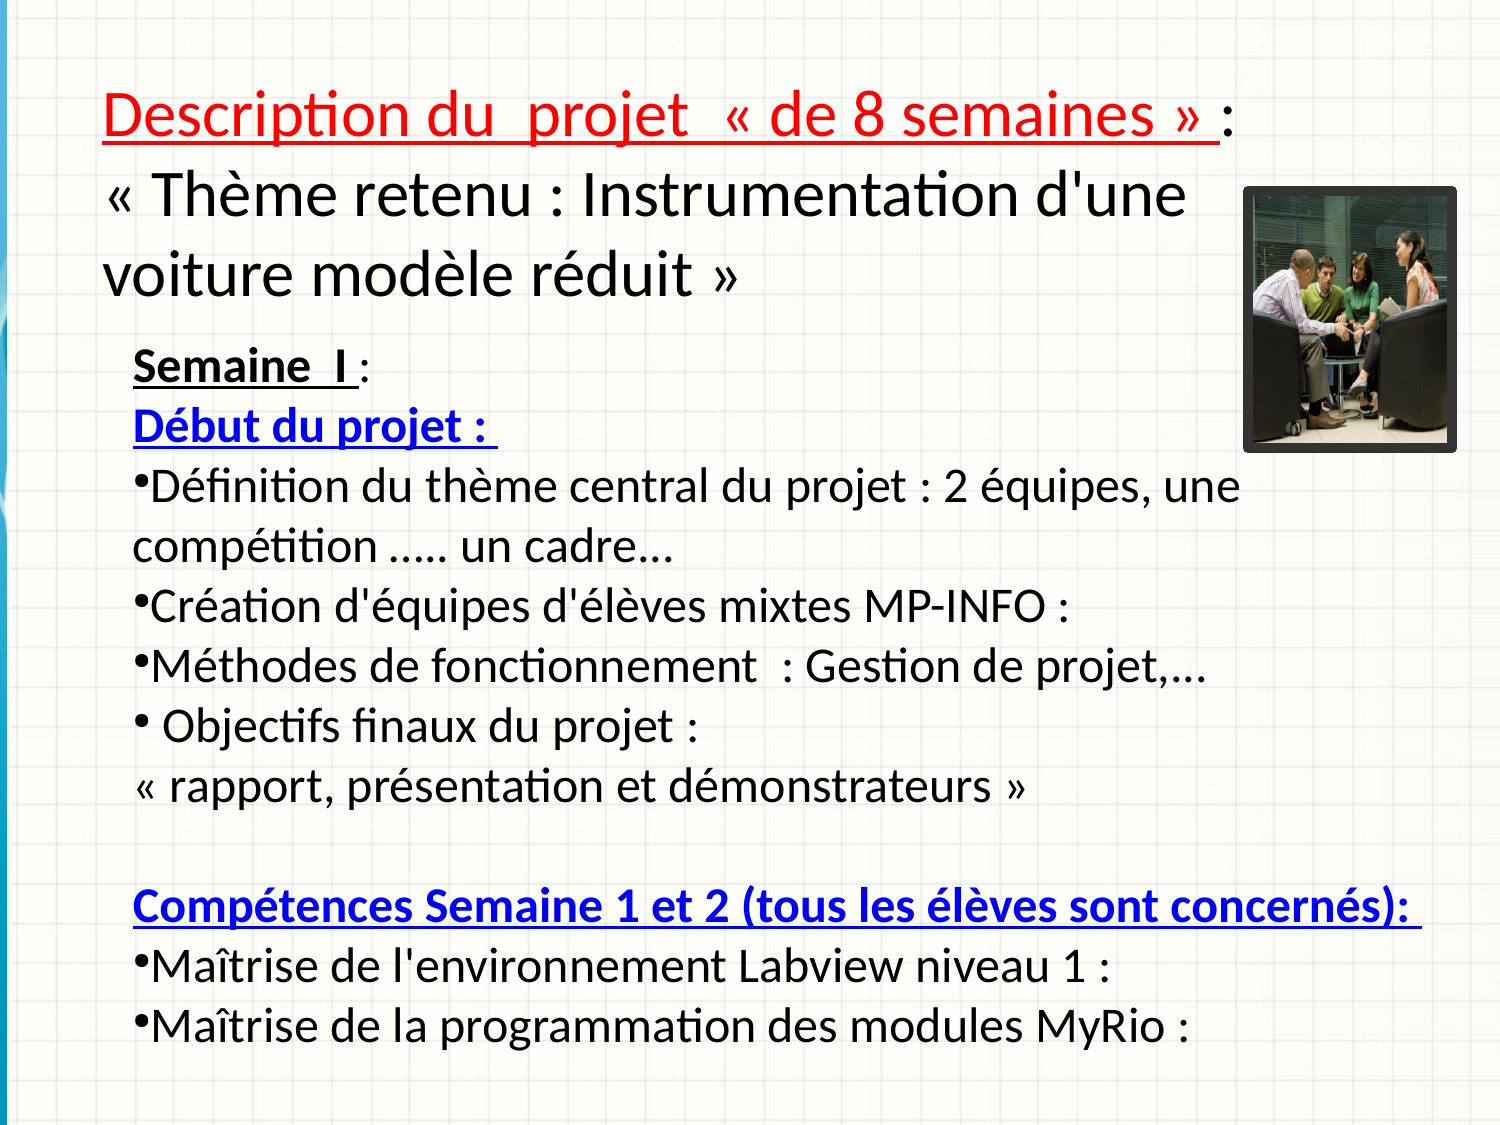

Description du projet  « de 8 semaines » :
« Thème retenu : Instrumentation d'une voiture modèle réduit »
Semaine I :
Début du projet :
Définition du thème central du projet : 2 équipes, une compétition ….. un cadre...
Création d'équipes d'élèves mixtes MP-INFO :
Méthodes de fonctionnement  : Gestion de projet,...
 Objectifs finaux du projet :
« rapport, présentation et démonstrateurs »
Compétences Semaine 1 et 2 (tous les élèves sont concernés):
Maîtrise de l'environnement Labview niveau 1 :
Maîtrise de la programmation des modules MyRio :